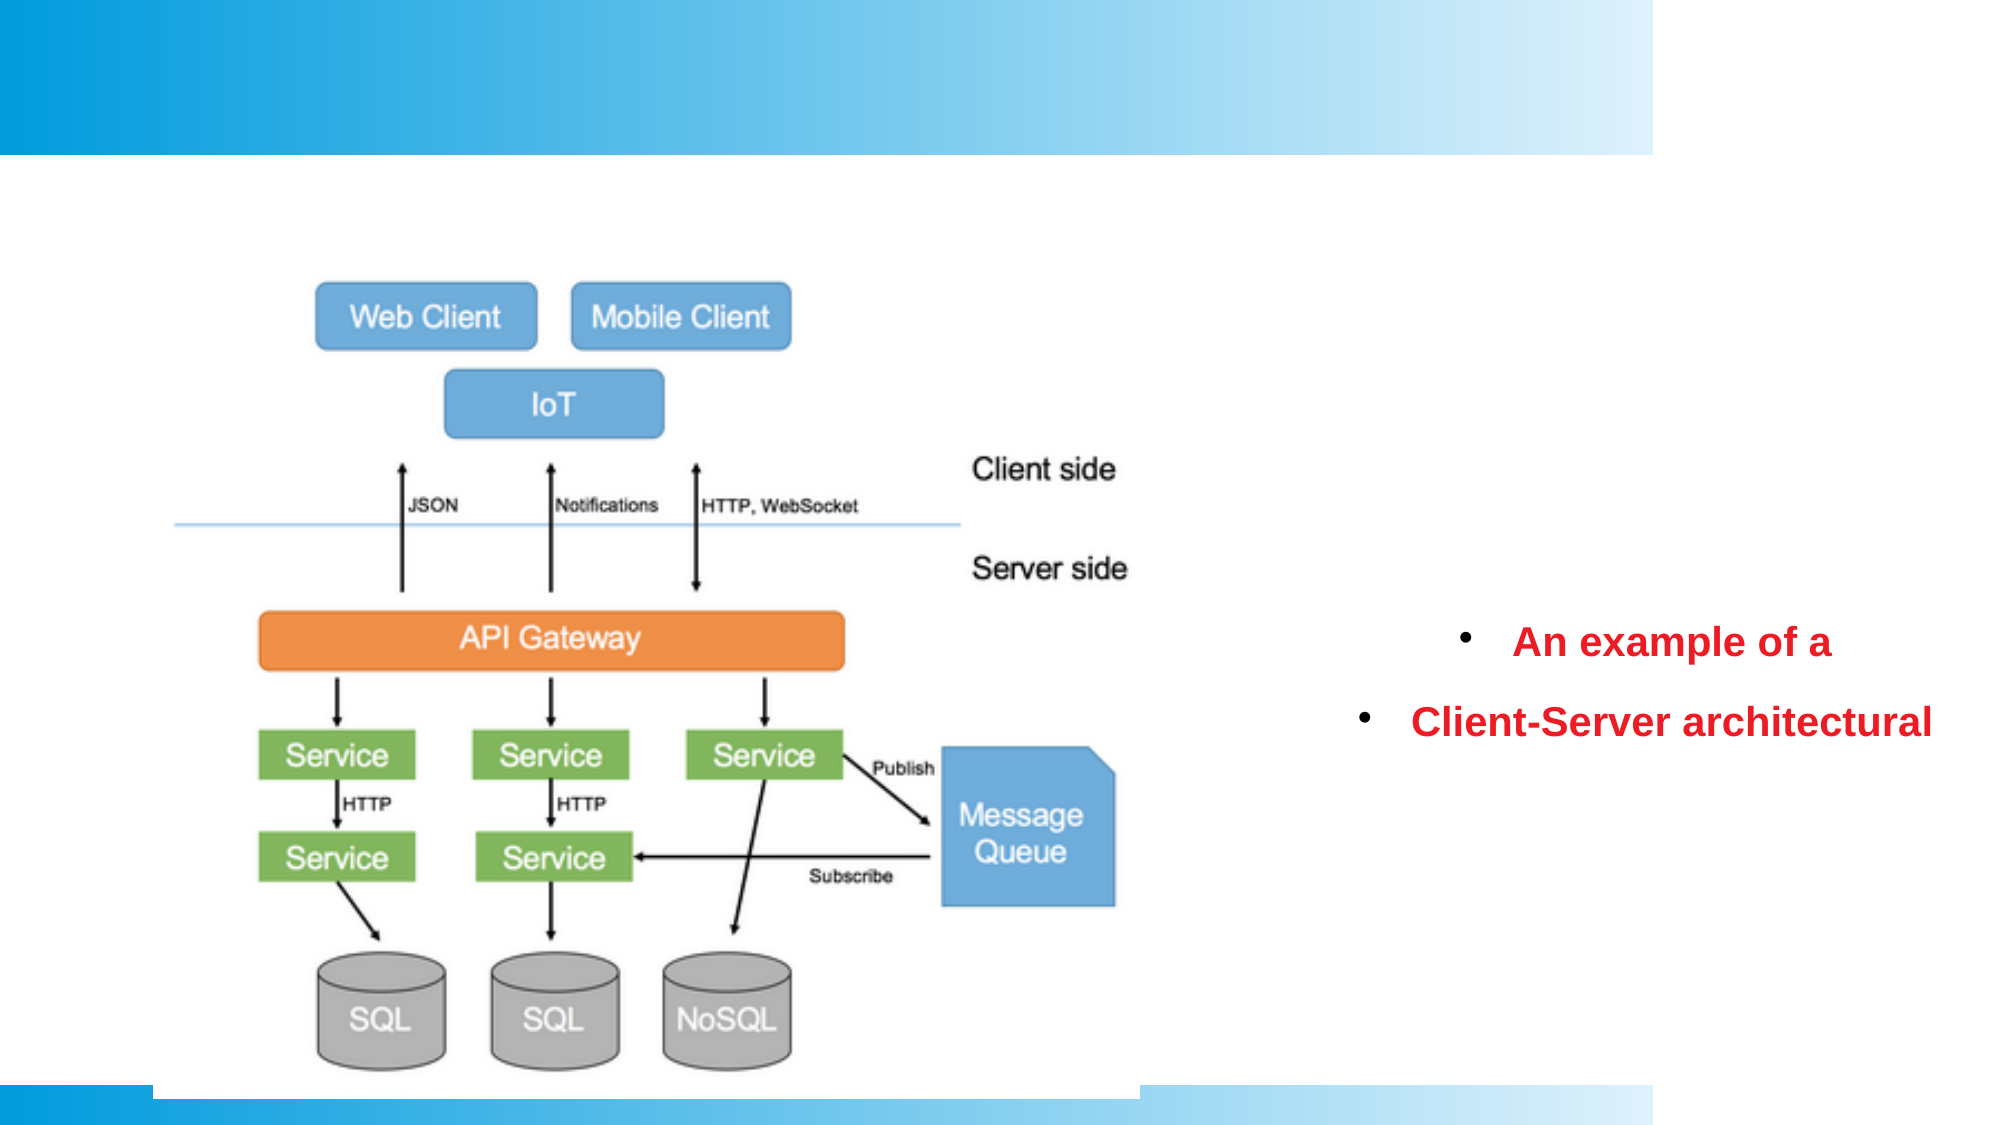

#
An example of a
Client-Server architectural